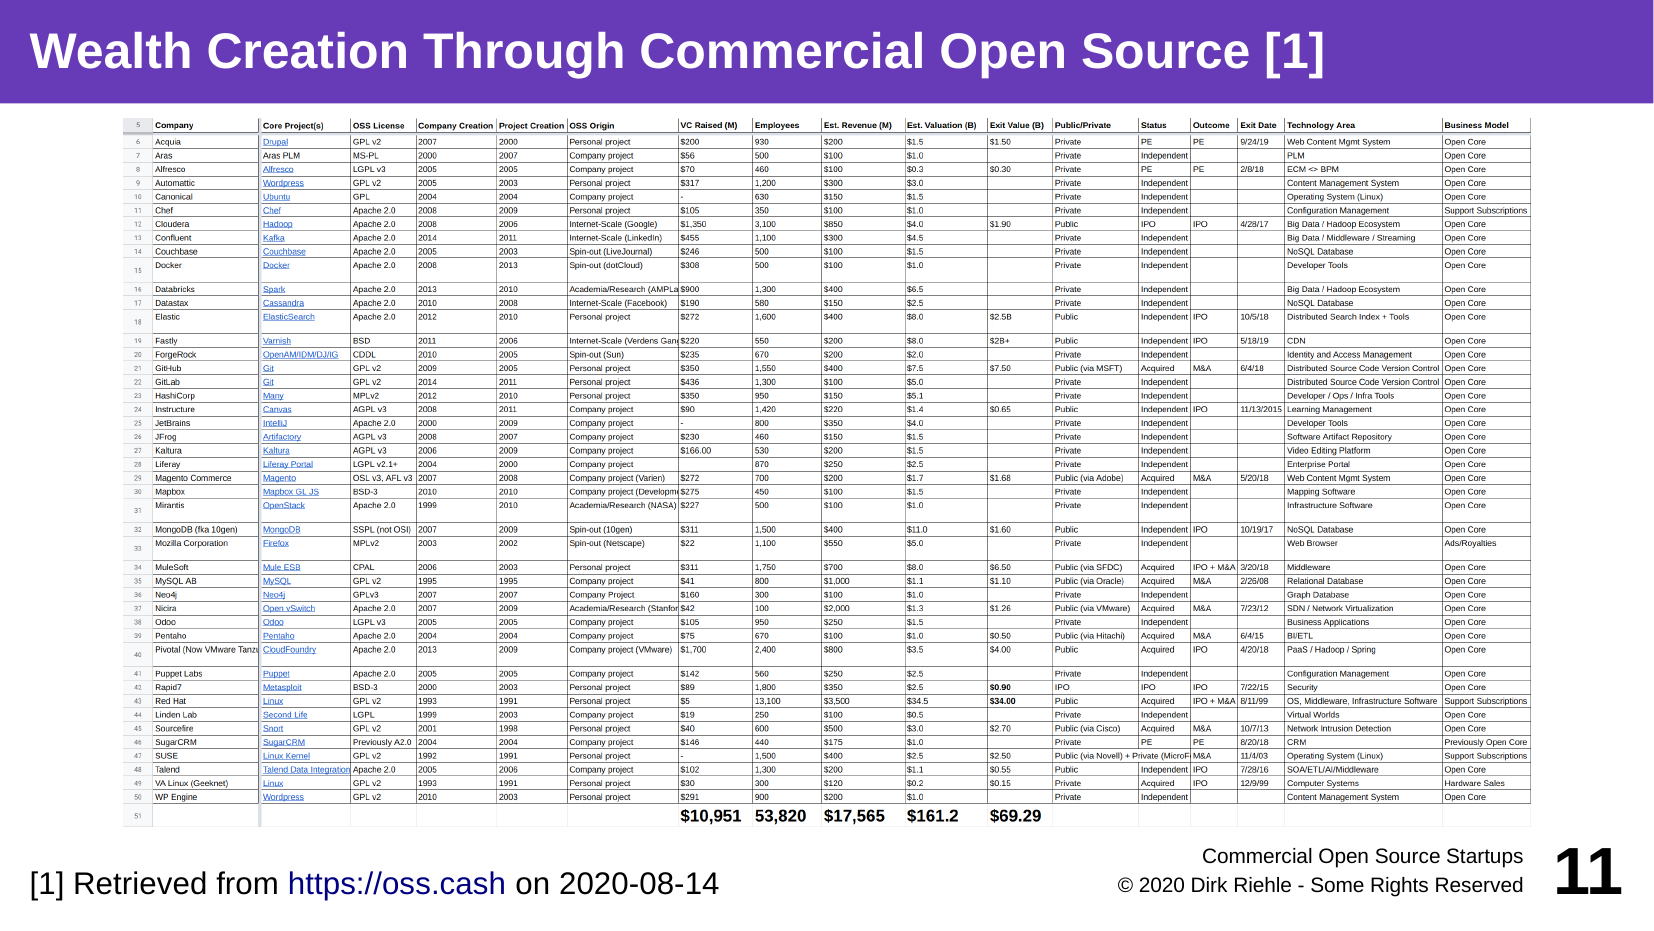

# Wealth Creation Through Commercial Open Source [1]
[1] Retrieved from https://oss.cash on 2020-08-14
Commercial Open Source Startups
11
© 2020 Dirk Riehle - Some Rights Reserved